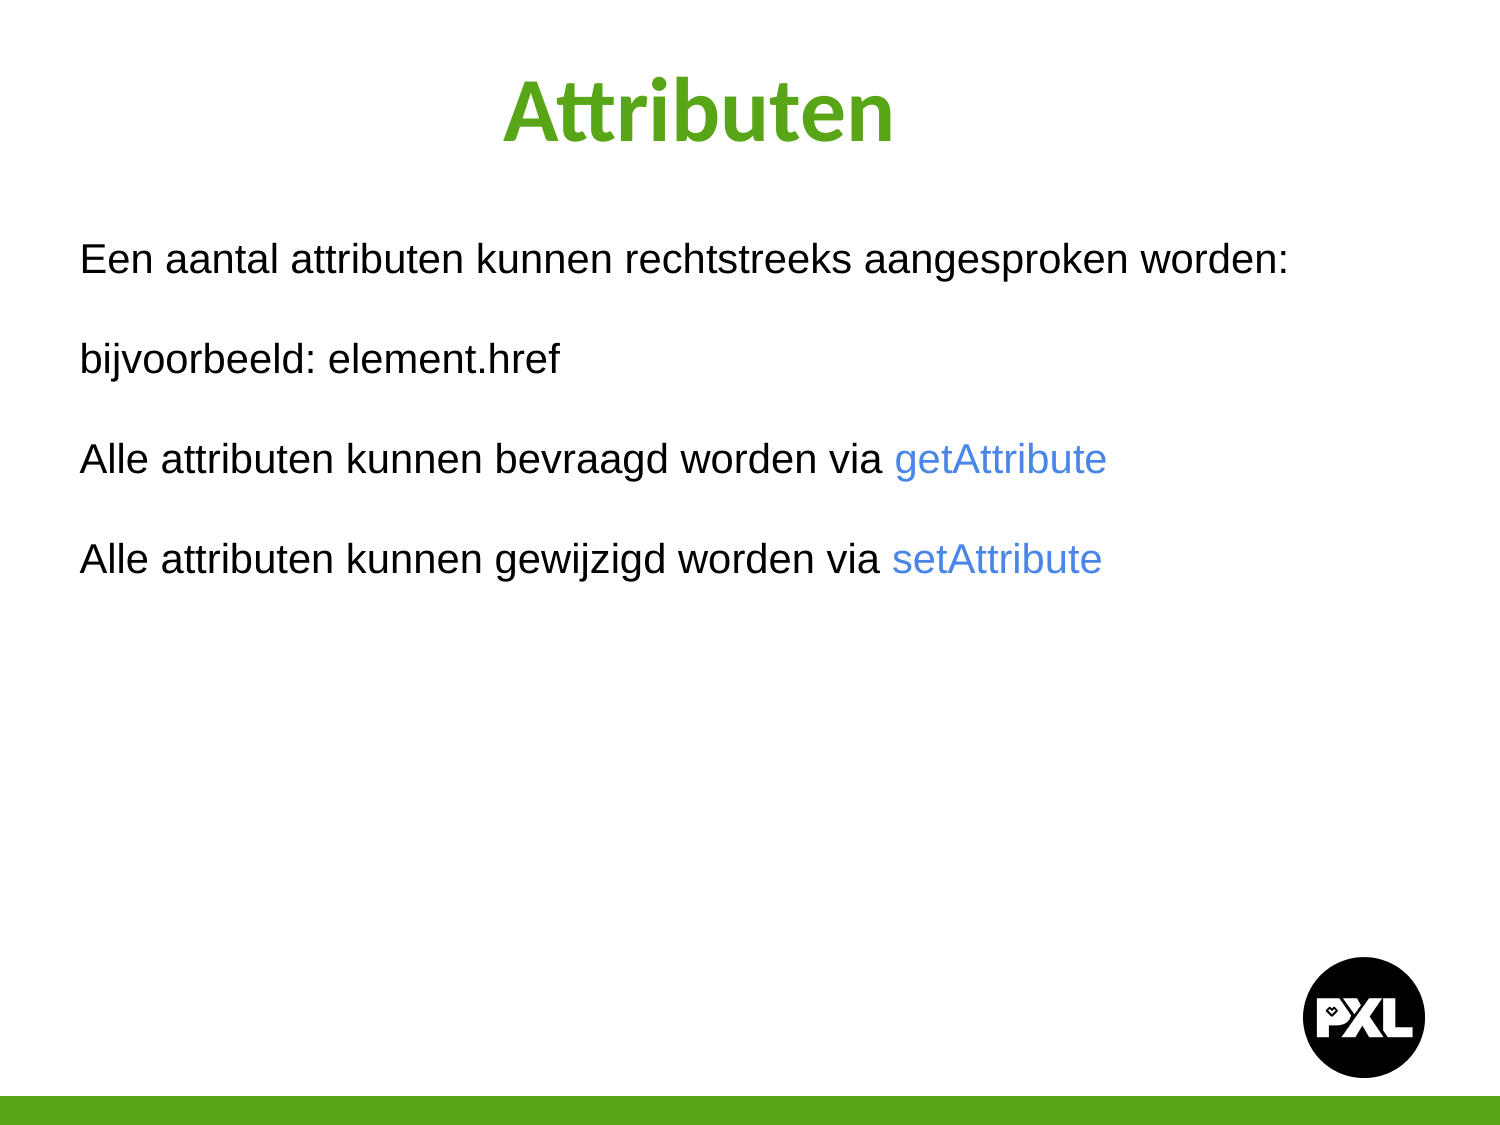

Attributen
Een aantal attributen kunnen rechtstreeks aangesproken worden:
bijvoorbeeld: element.href
Alle attributen kunnen bevraagd worden via getAttribute
Alle attributen kunnen gewijzigd worden via setAttribute